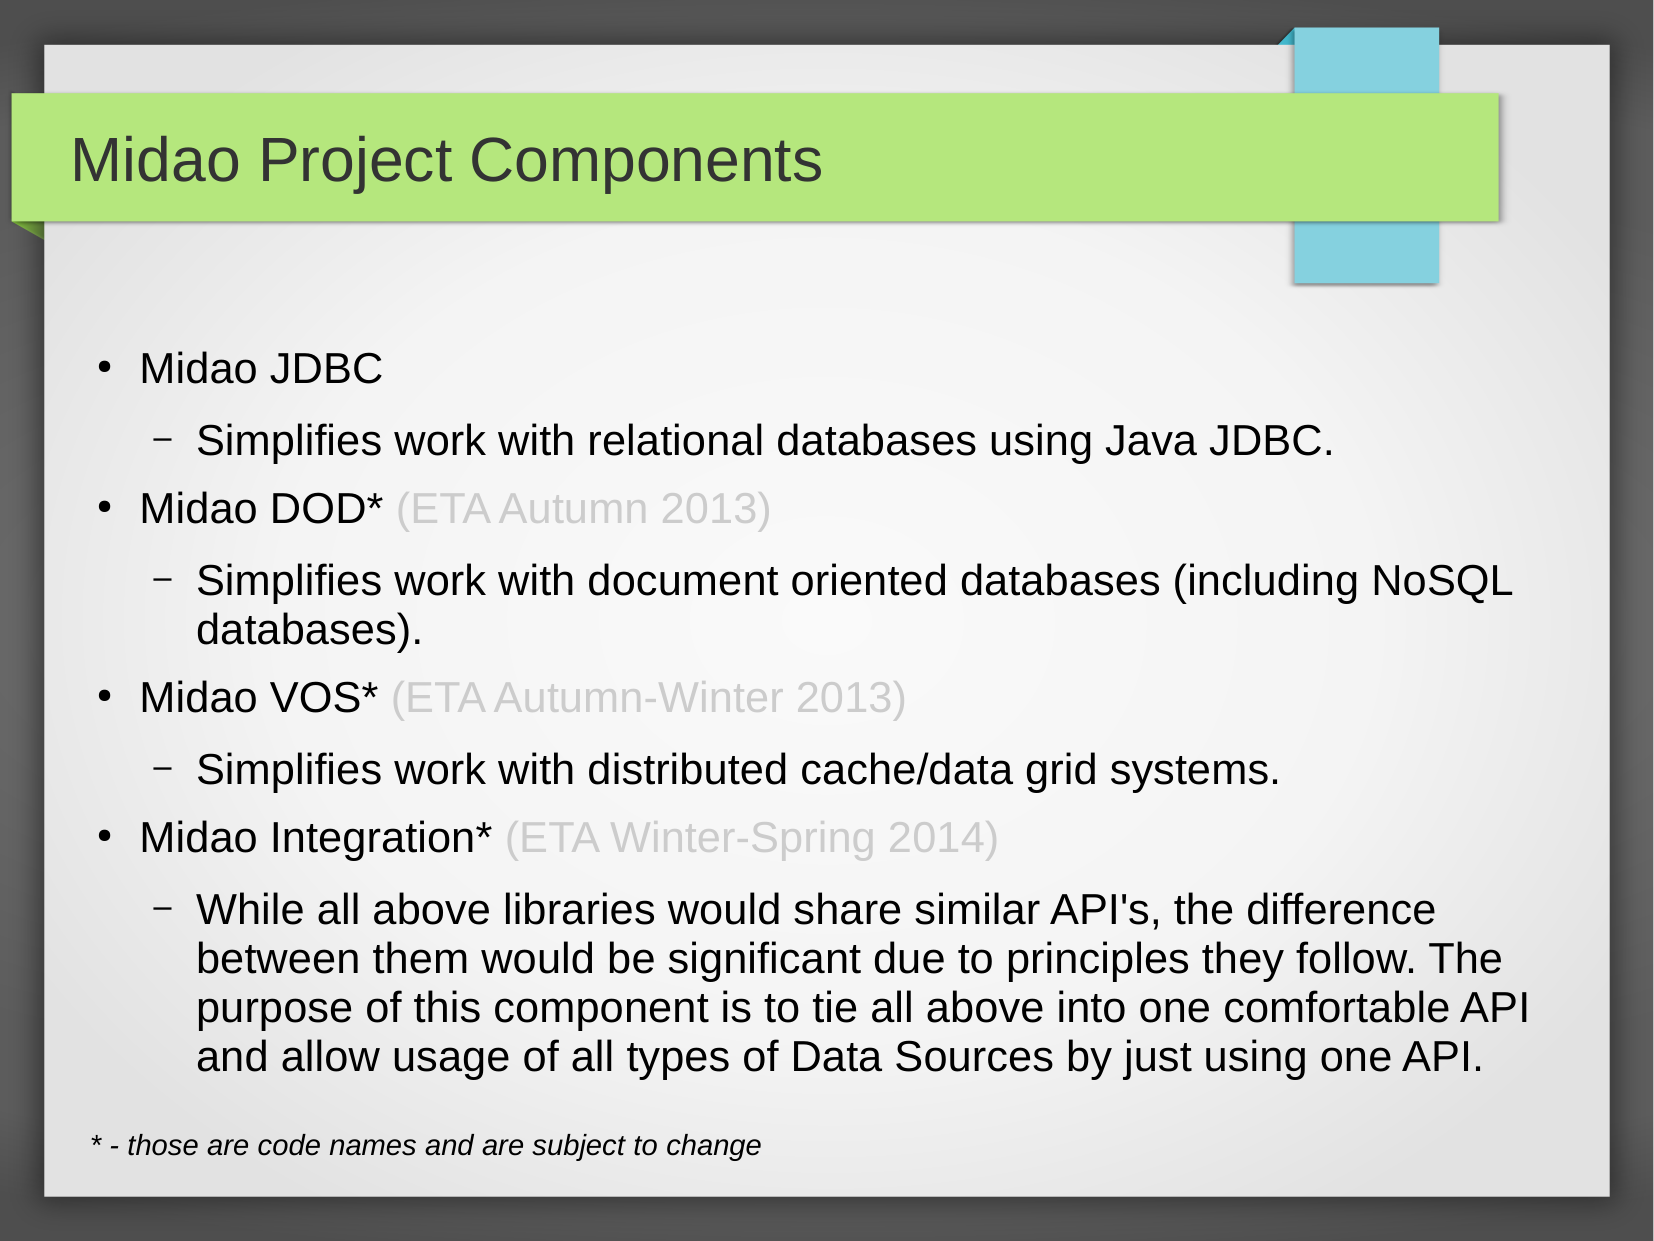

# Midao Project Components
Midao JDBC
Simplifies work with relational databases using Java JDBC.
Midao DOD* (ETA Autumn 2013)
Simplifies work with document oriented databases (including NoSQL databases).
Midao VOS* (ETA Autumn-Winter 2013)
Simplifies work with distributed cache/data grid systems.
Midao Integration* (ETA Winter-Spring 2014)
While all above libraries would share similar API's, the difference between them would be significant due to principles they follow. The purpose of this component is to tie all above into one comfortable API and allow usage of all types of Data Sources by just using one API.
* - those are code names and are subject to change